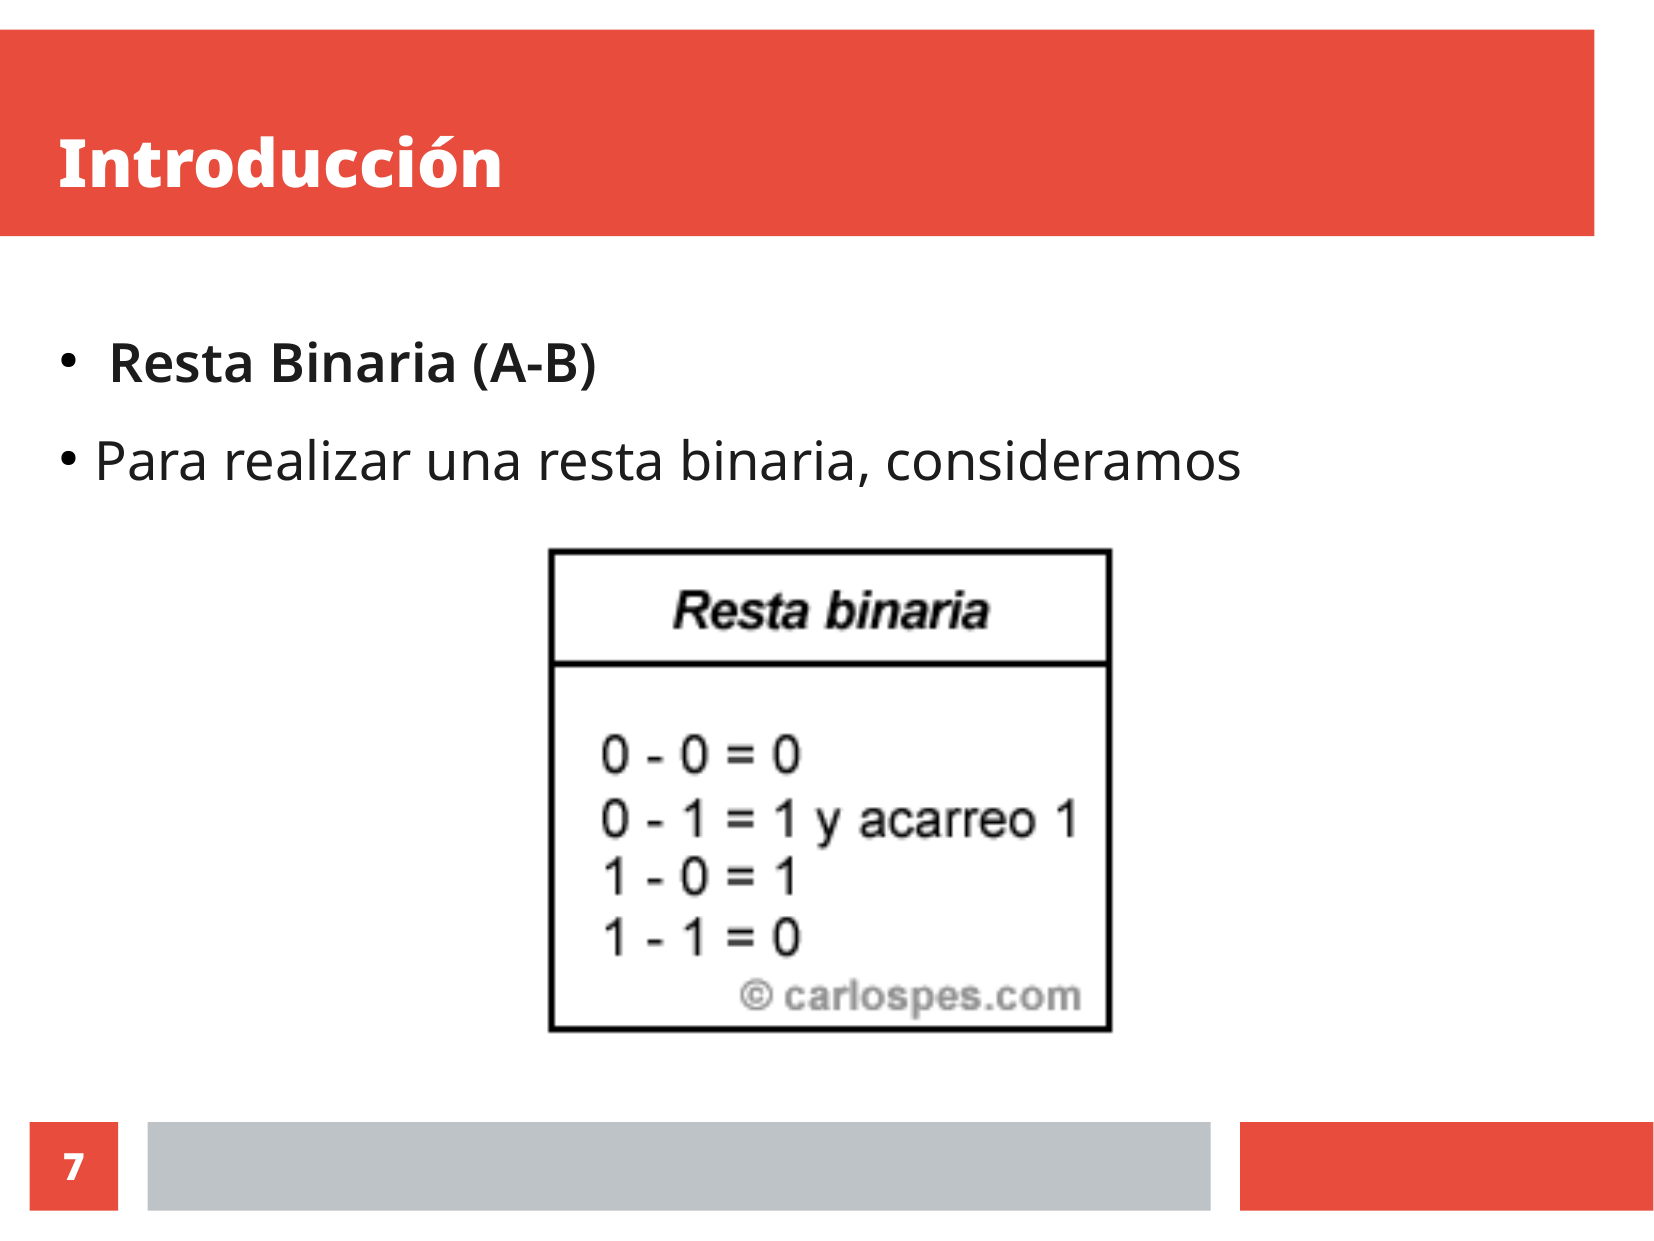

# Introducción
 Resta Binaria (A-B)
Para realizar una resta binaria, consideramos
7